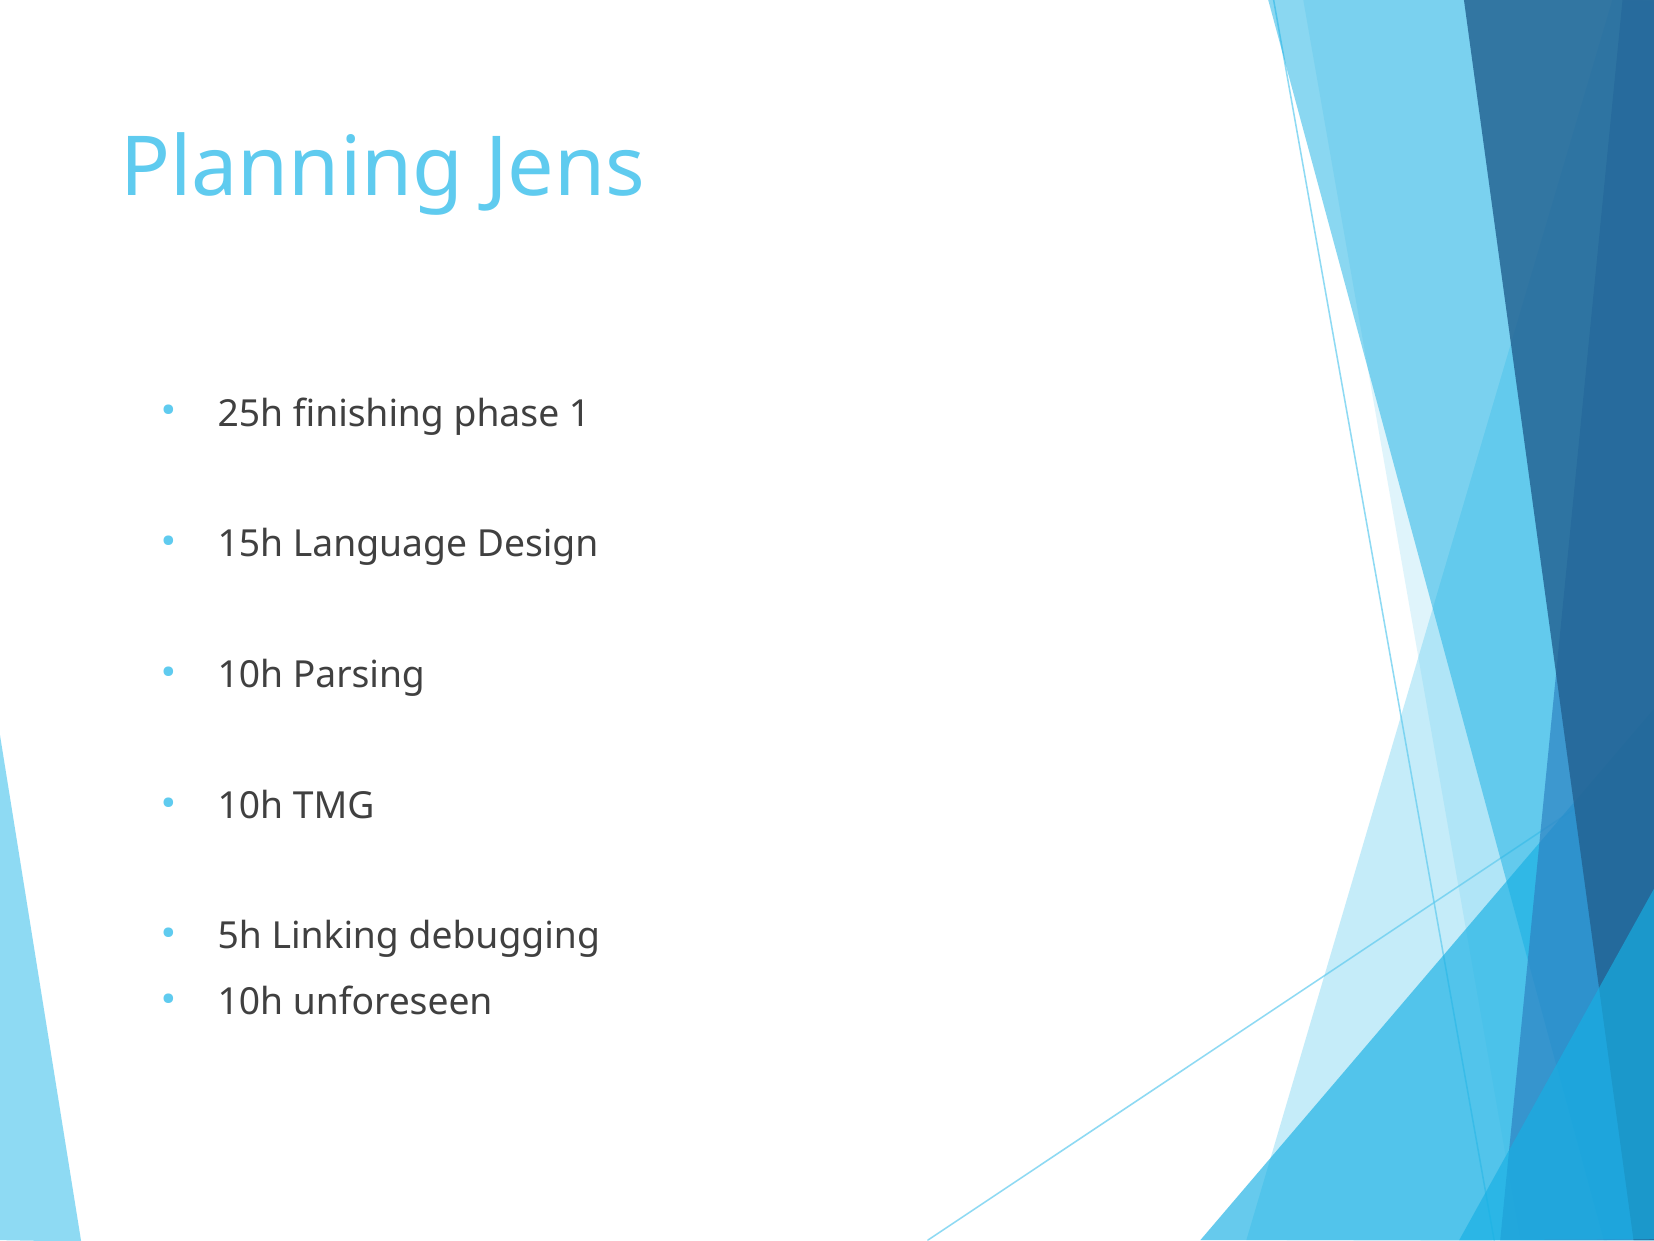

Planning Jens
# 25h finishing phase 1
15h Language Design
10h Parsing
10h TMG
5h Linking debugging
10h unforeseen